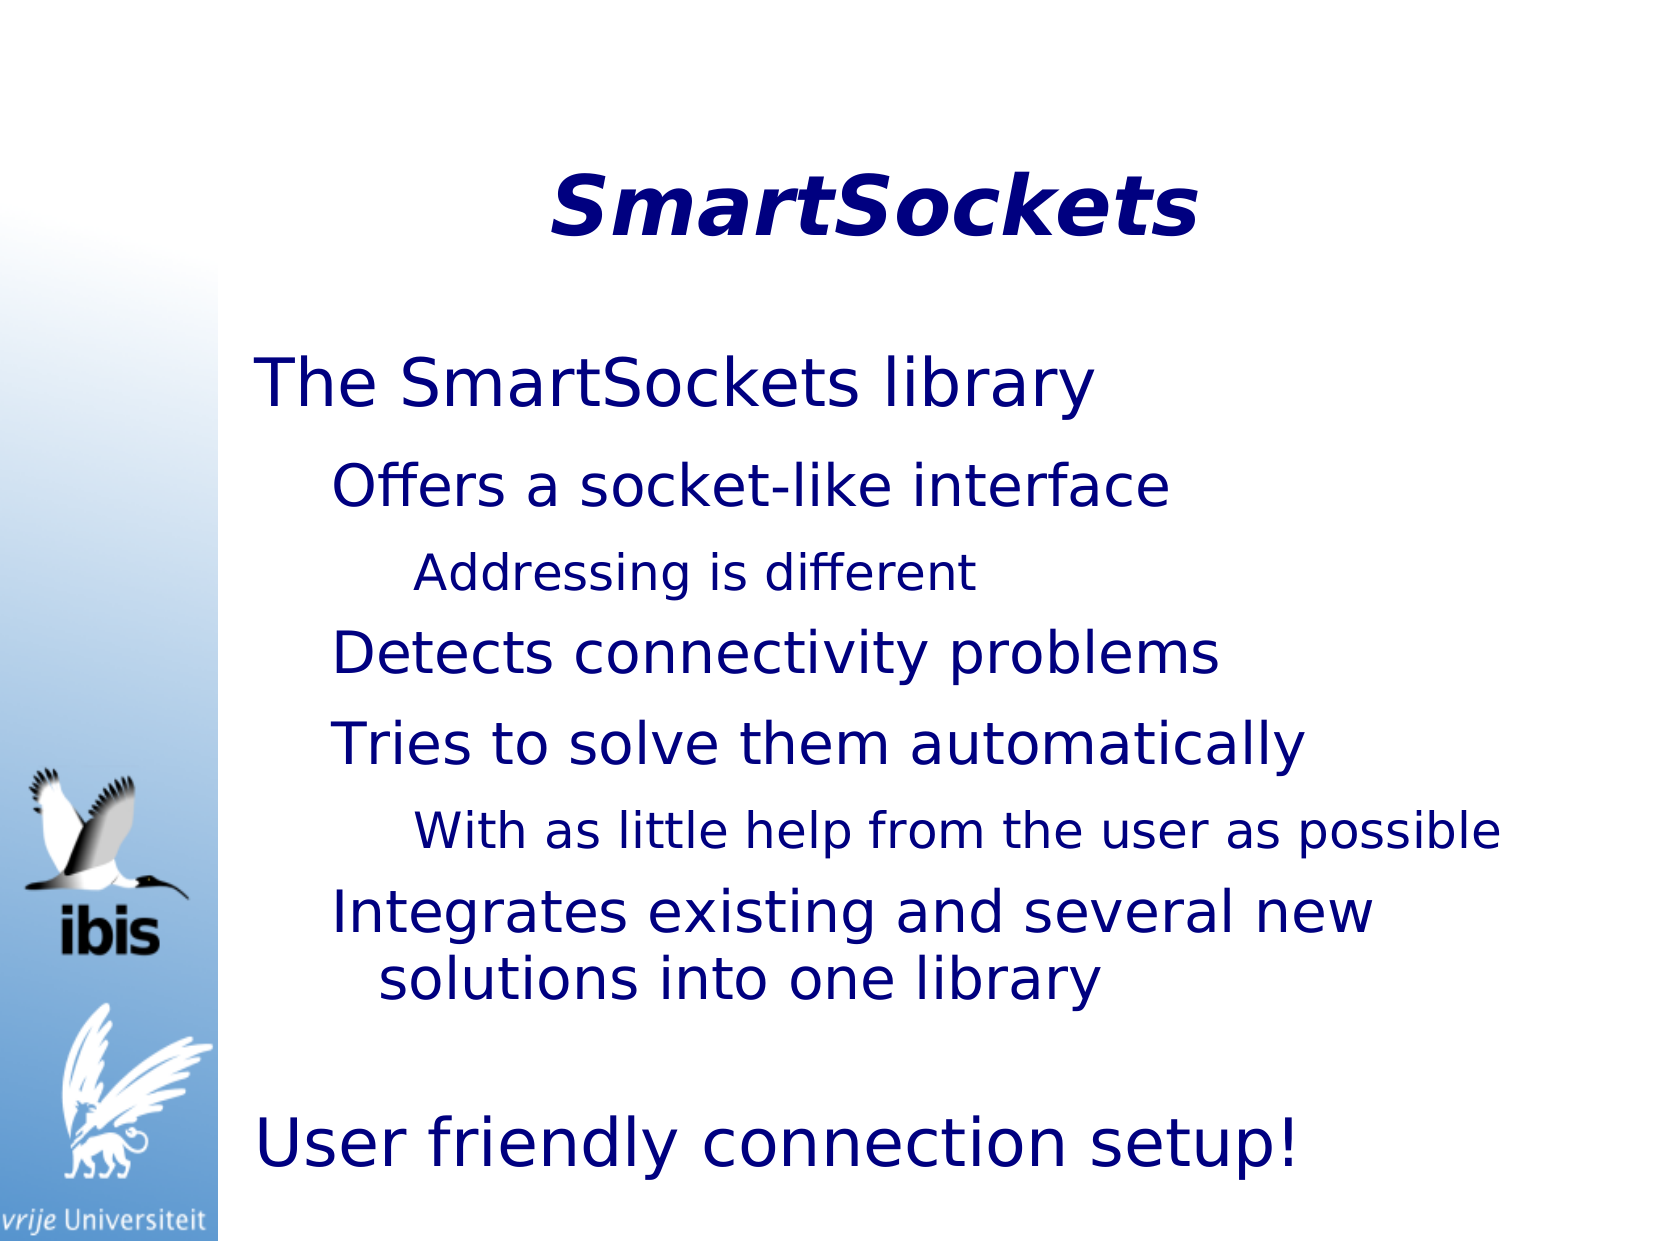

# SmartSockets
The SmartSockets library
Offers a socket-like interface
Addressing is different
Detects connectivity problems
Tries to solve them automatically
With as little help from the user as possible
Integrates existing and several new solutions into one library
User friendly connection setup!